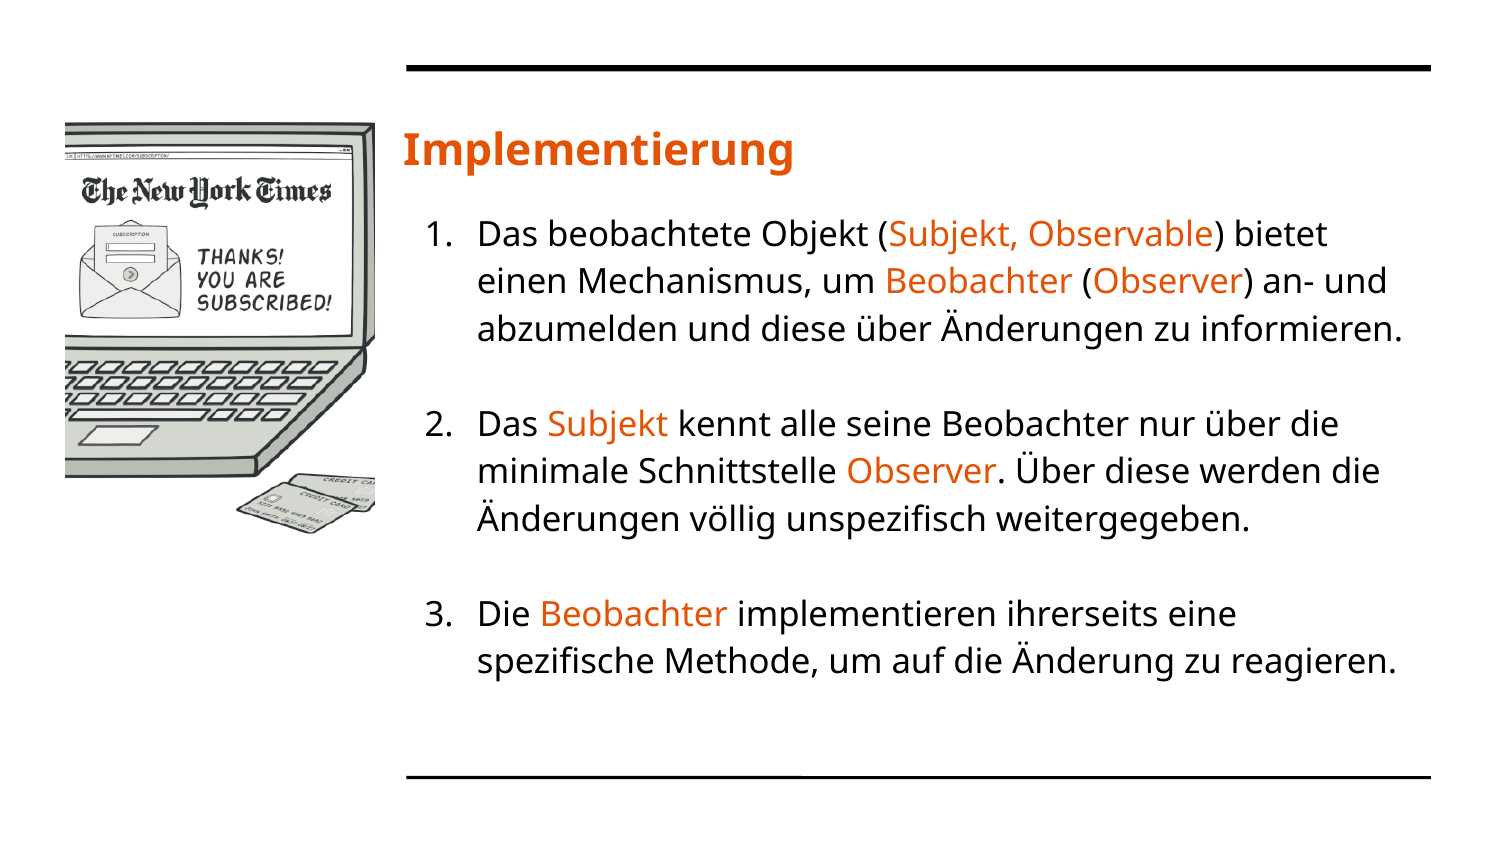

# Implementierung
Das beobachtete Objekt (Subjekt, Observable) bietet einen Mechanismus, um Beobachter (Observer) an- und abzumelden und diese über Änderungen zu informieren.
Das Subjekt kennt alle seine Beobachter nur über die minimale Schnittstelle Observer. Über diese werden die Änderungen völlig unspezifisch weitergegeben.
Die Beobachter implementieren ihrerseits eine spezifische Methode, um auf die Änderung zu reagieren.